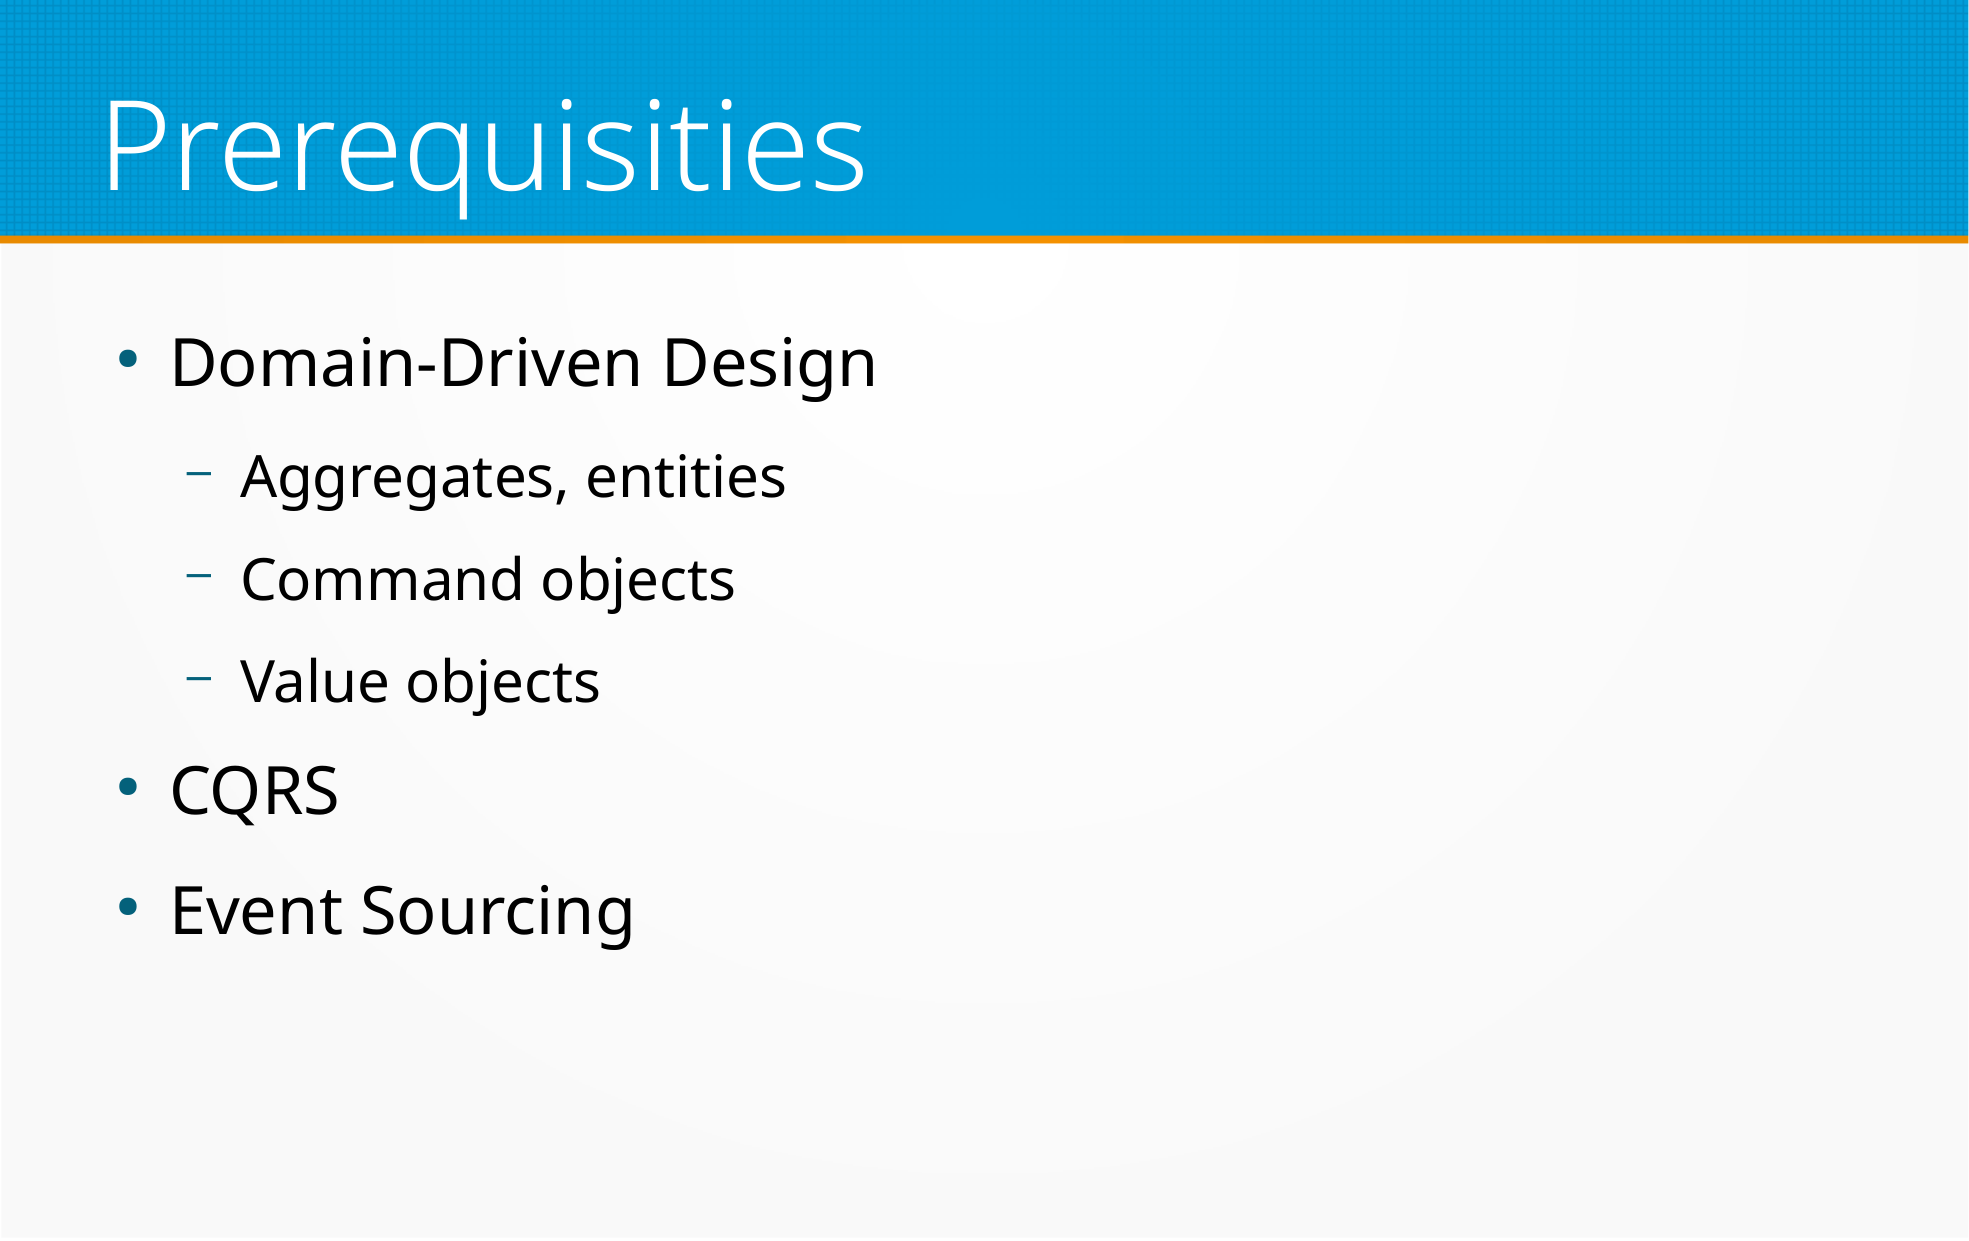

# Prerequisities
Domain-Driven Design
Aggregates, entities
Command objects
Value objects
CQRS
Event Sourcing